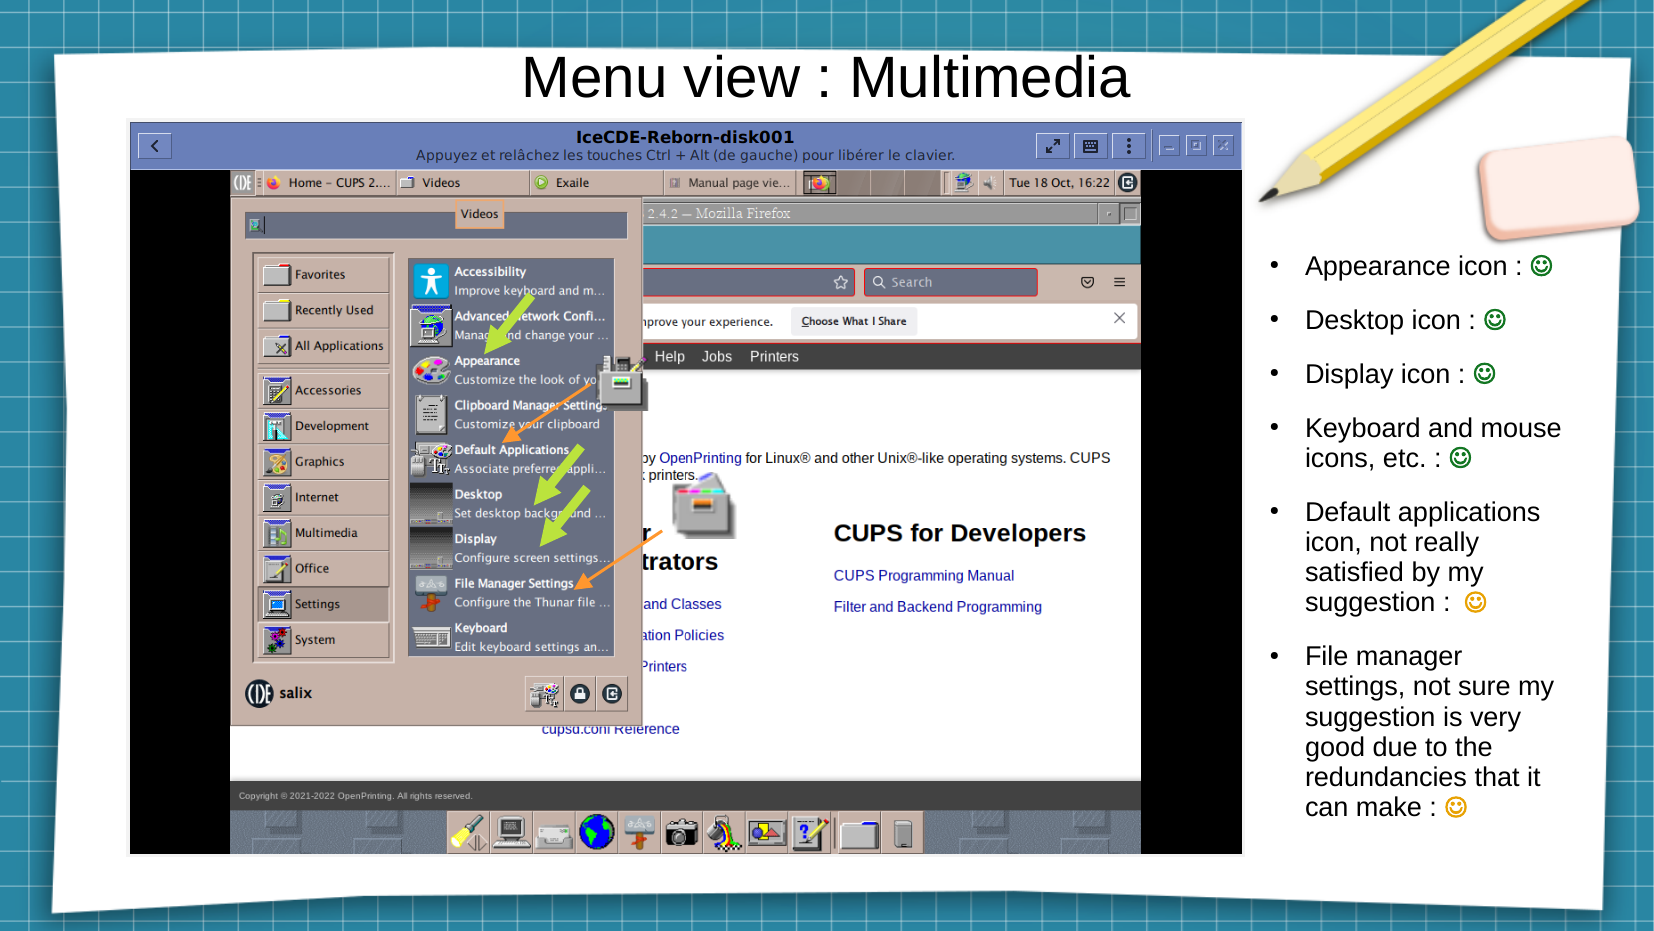

# Menu view : Multimedia
Appearance icon : ☺
Desktop icon : ☺
Display icon : ☺
Keyboard and mouse icons, etc. : ☺
Default applications icon, not really satisfied by my suggestion : ☺
File manager settings, not sure my suggestion is very good due to the redundancies that it can make : ☺